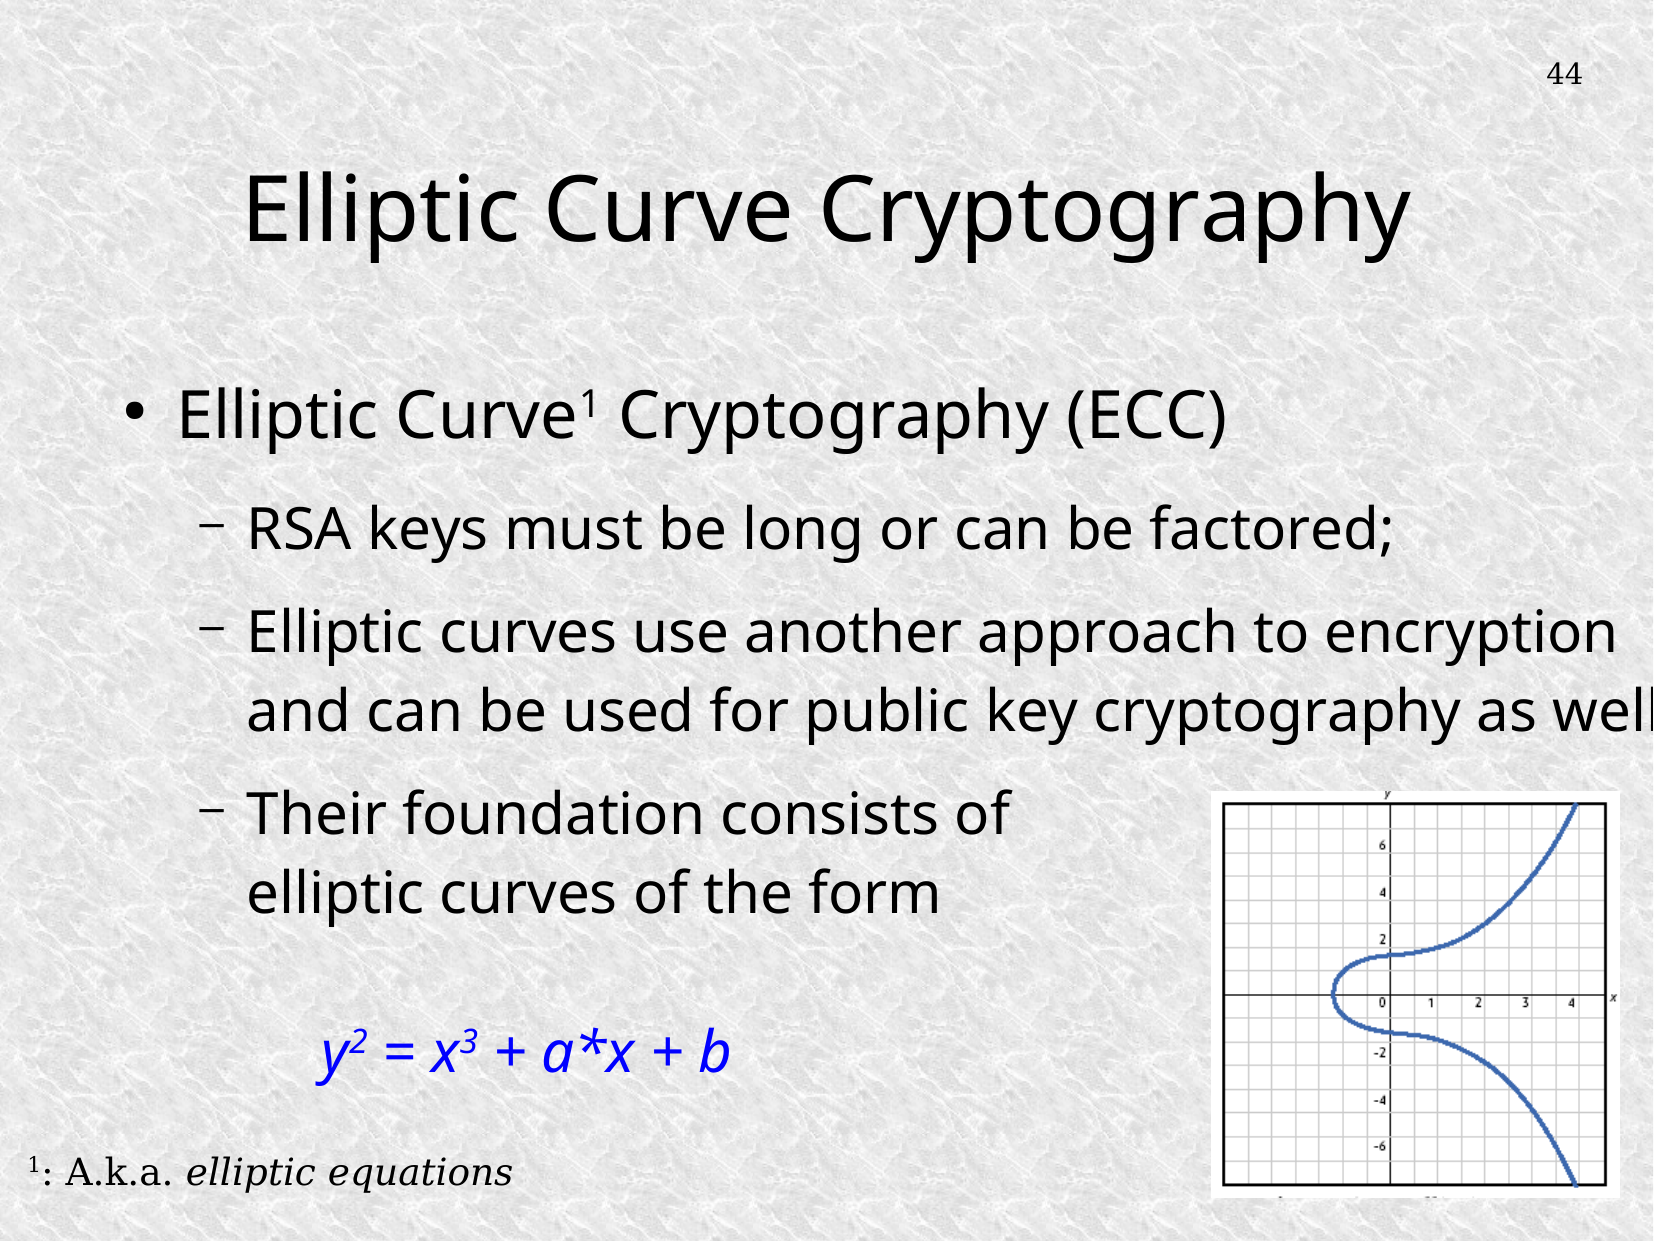

44
# Elliptic Curve Cryptography
Elliptic Curve1 Cryptography (ECC)
RSA keys must be long or can be factored;
Elliptic curves use another approach to encryption and can be used for public key cryptography as well.
Their foundation consists of
elliptic curves of the form
	y2 = x3 + a*x + b
1: A.k.a. elliptic equations